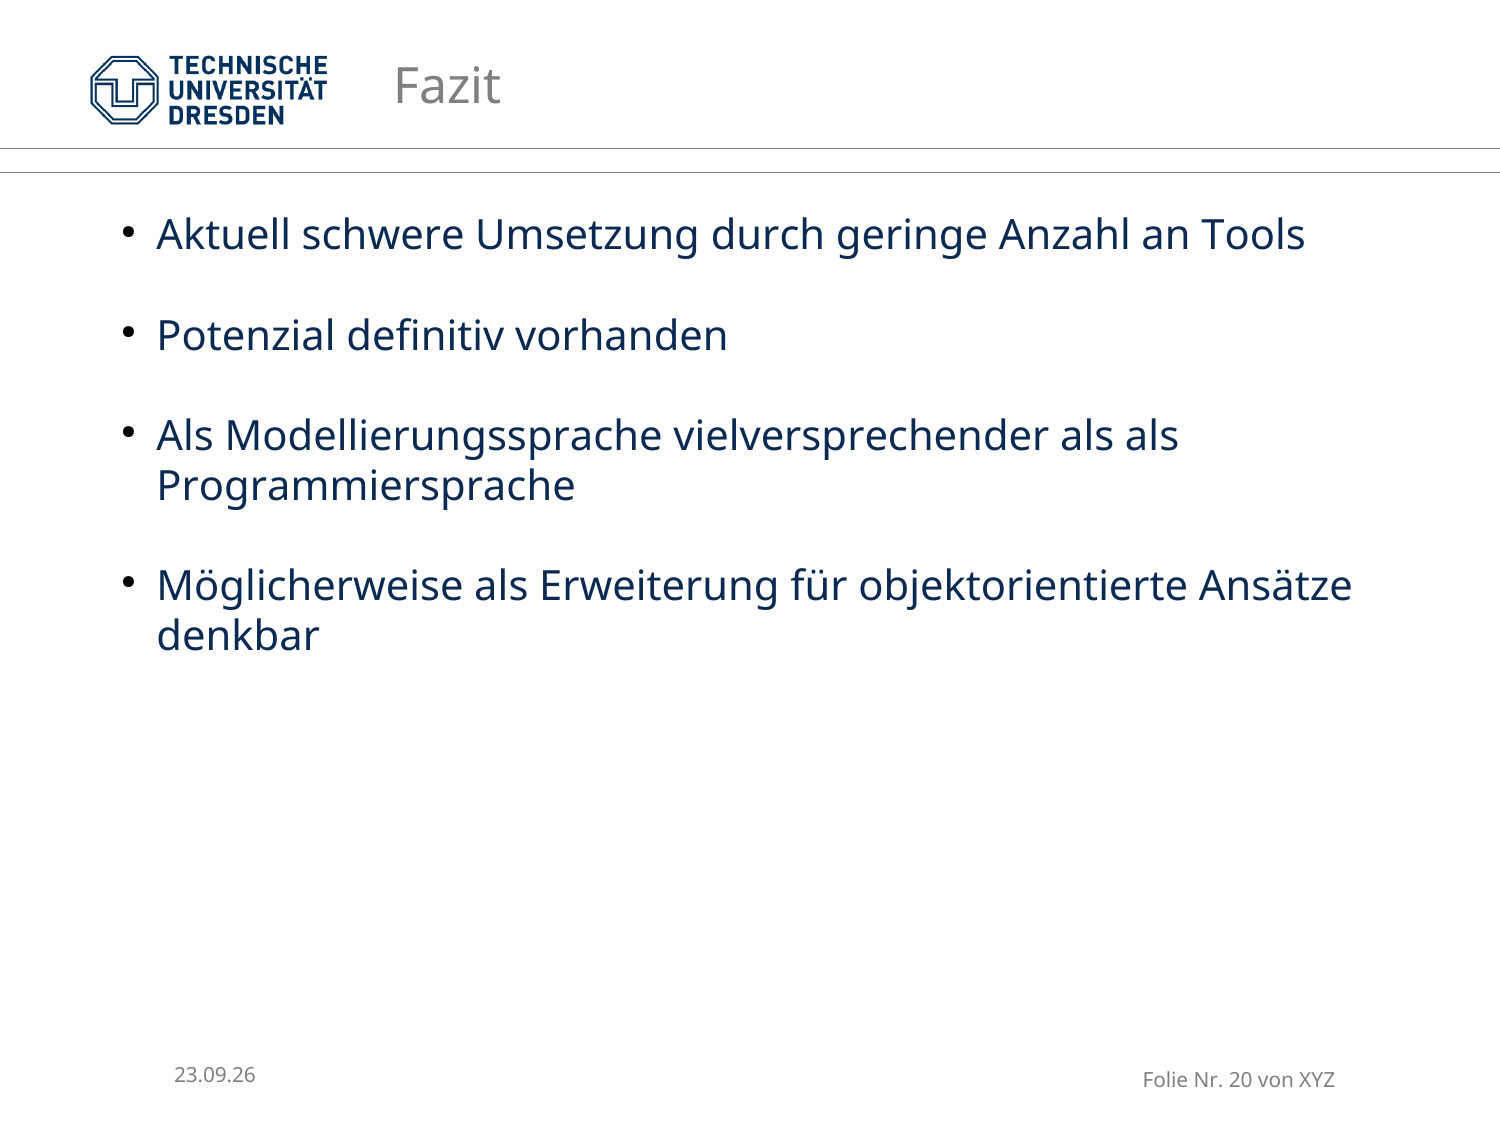

# Fazit
Aktuell schwere Umsetzung durch geringe Anzahl an Tools
Potenzial definitiv vorhanden
Als Modellierungssprache vielversprechender als als Programmiersprache
Möglicherweise als Erweiterung für objektorientierte Ansätze denkbar